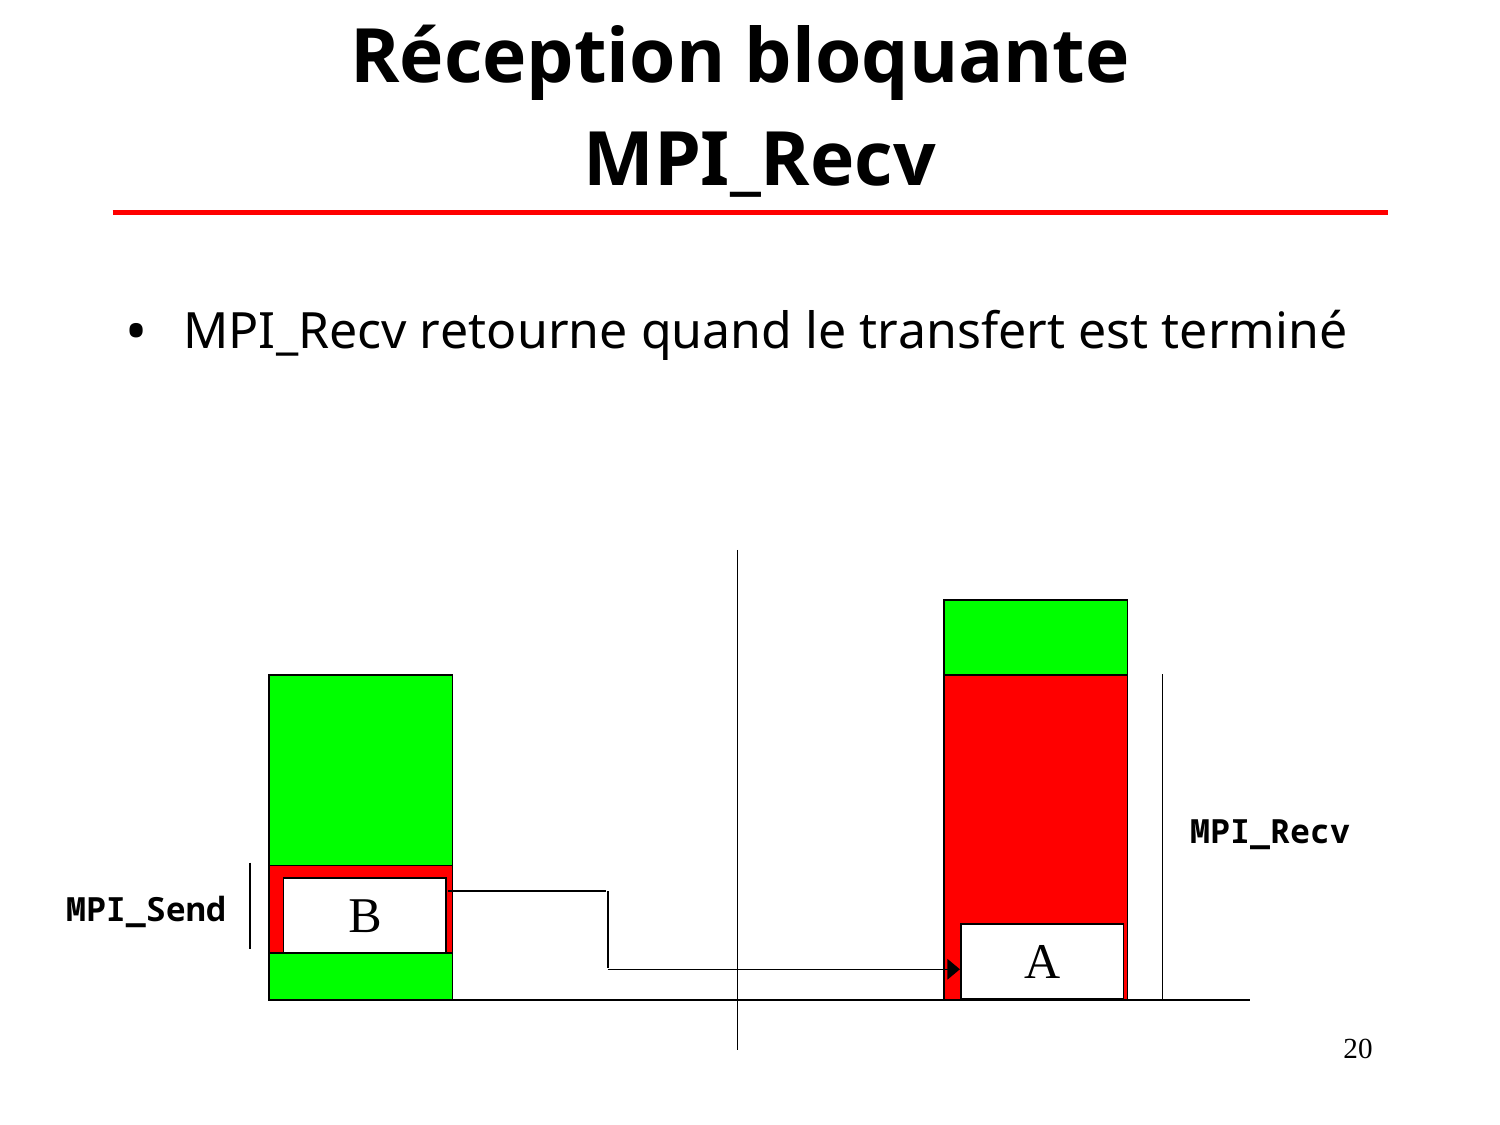

# Réception bloquante MPI_Recv
MPI_Recv retourne quand le transfert est terminé
MPI_Recv
B
MPI_Send
A
20